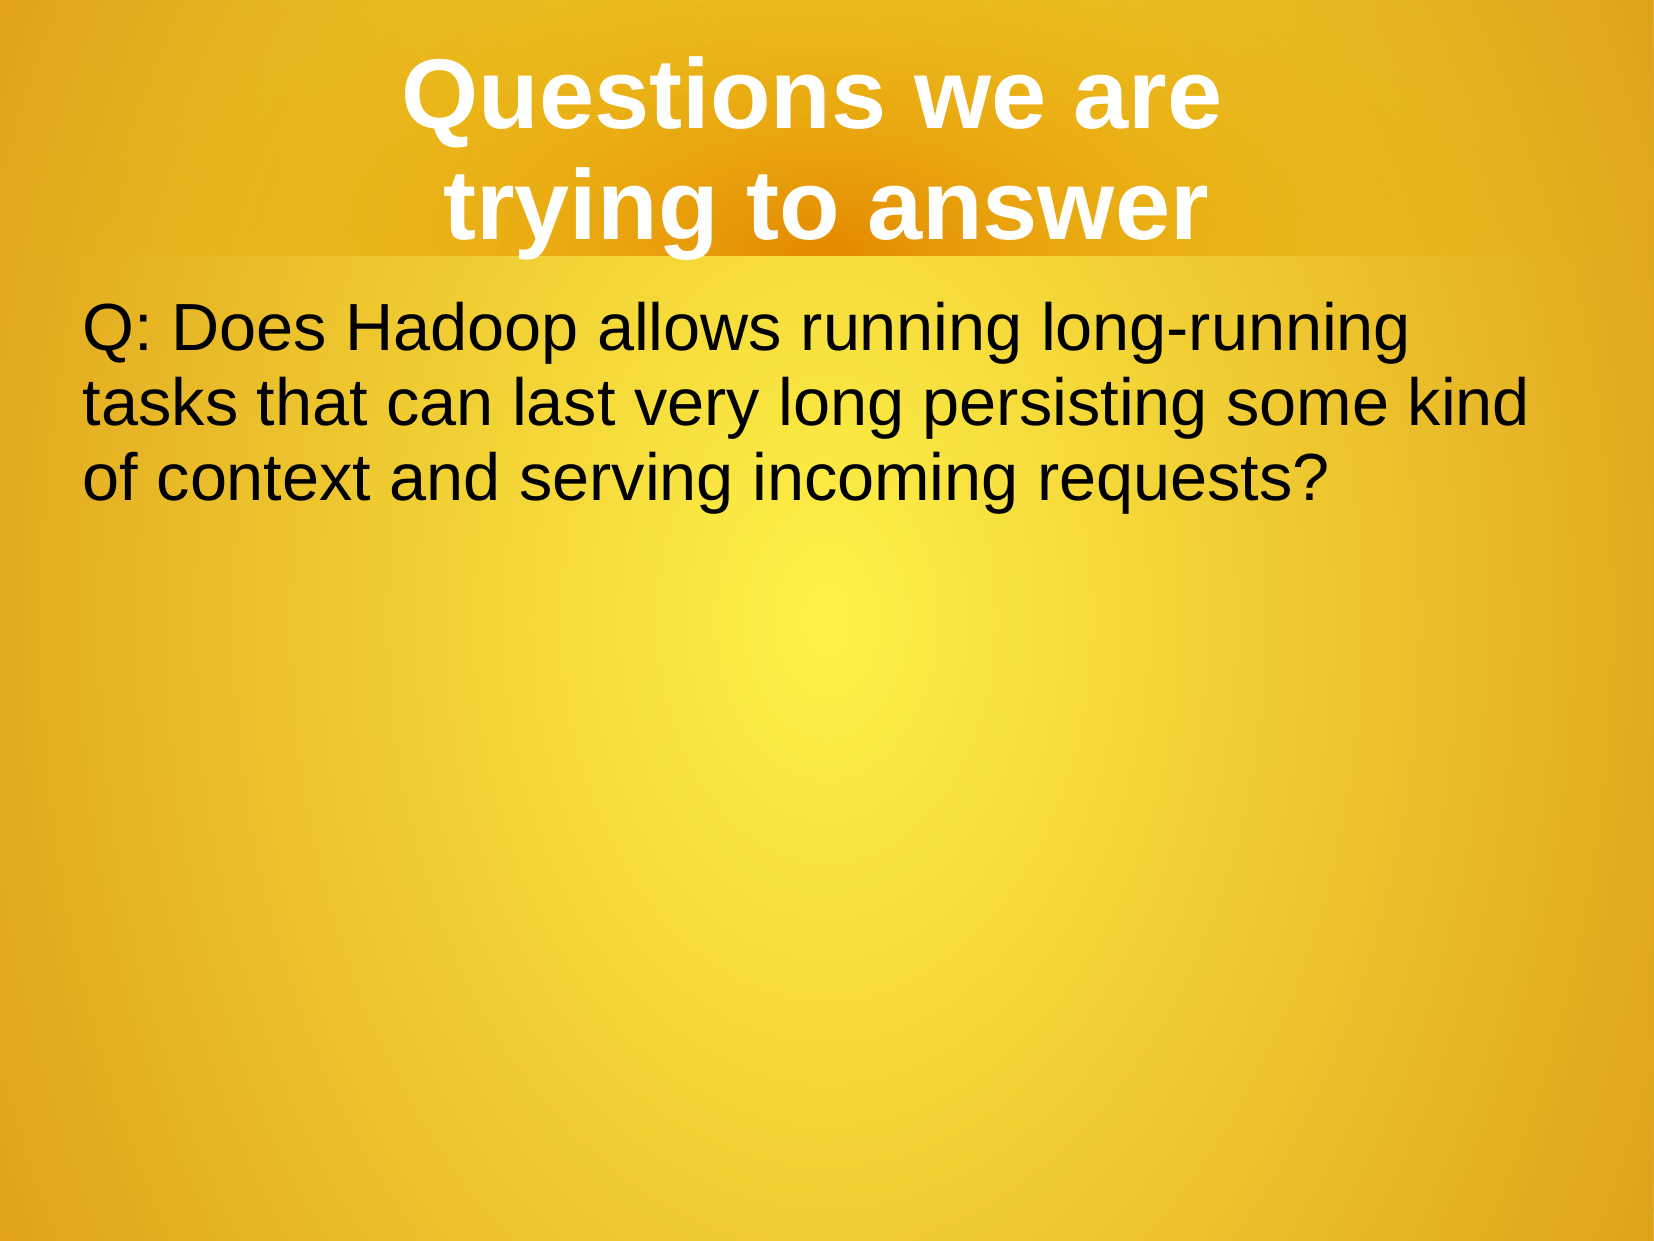

# Questions we are trying to answer
Q: Does Hadoop allows running long-running tasks that can last very long persisting some kind of context and serving incoming requests?